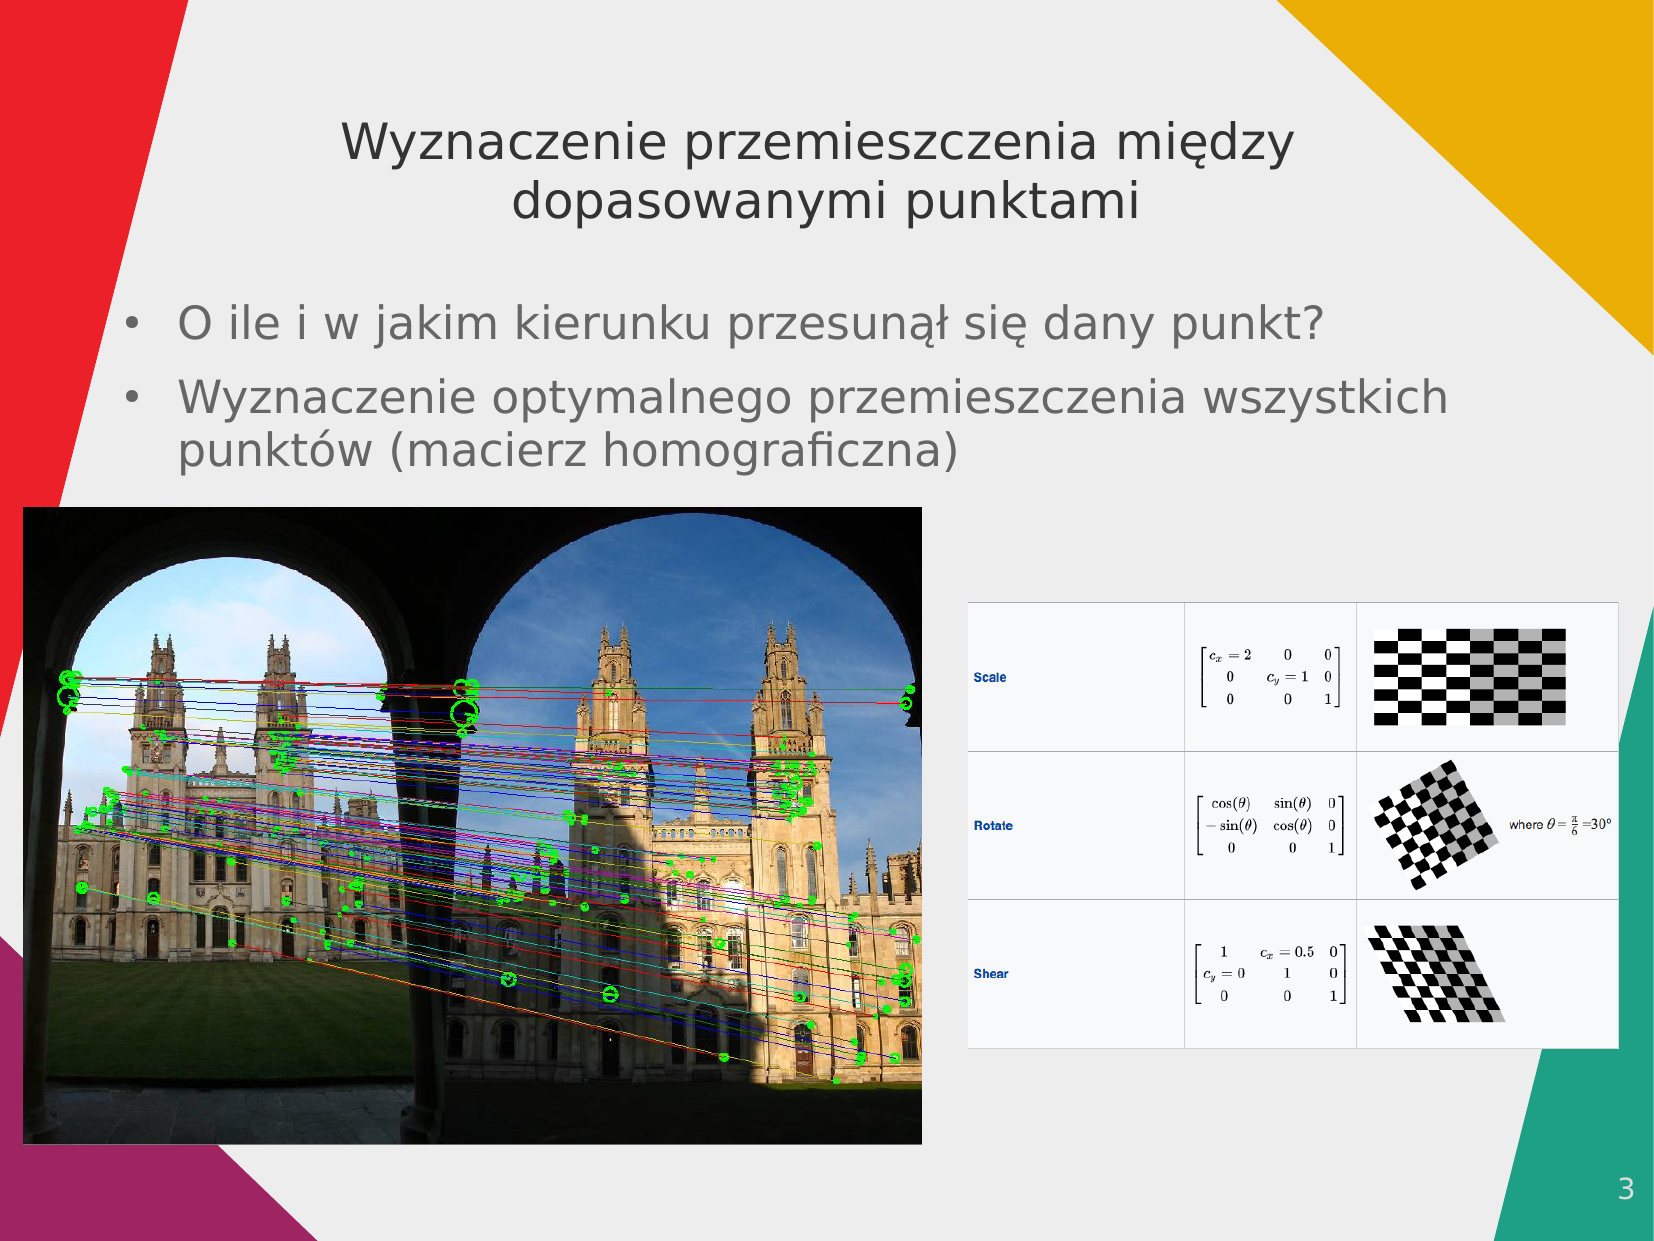

# Wyznaczenie przemieszczenia między dopasowanymi punktami
O ile i w jakim kierunku przesunął się dany punkt?
Wyznaczenie optymalnego przemieszczenia wszystkich punktów (macierz homograficzna)
3